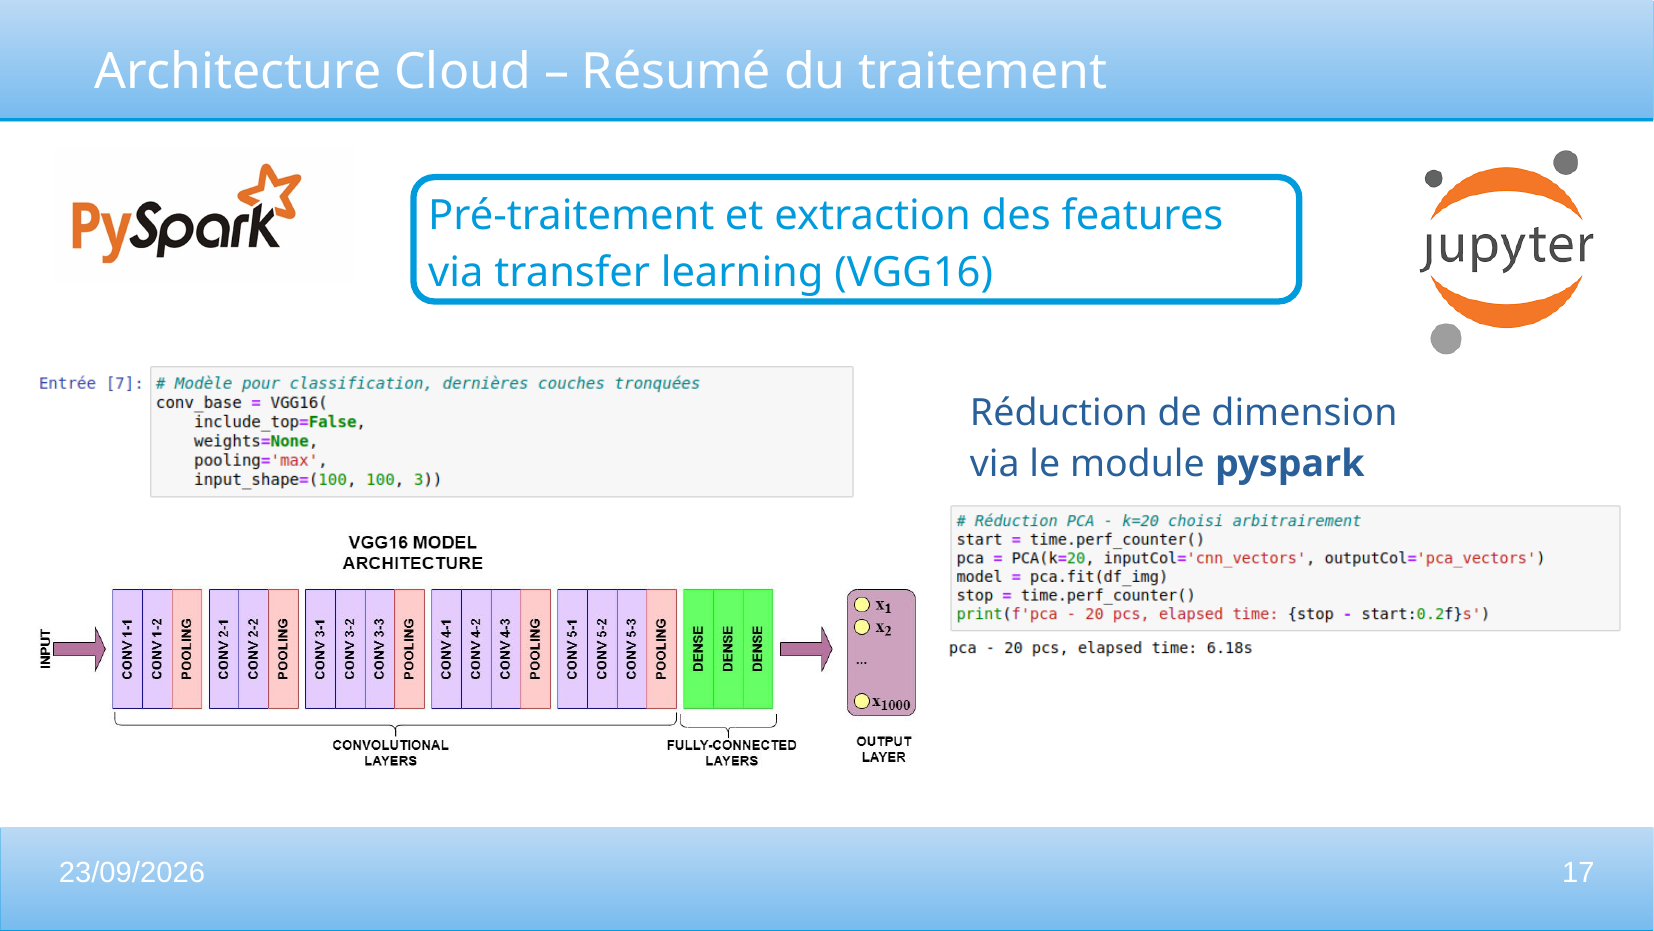

# Architecture Cloud – Résumé du traitement
Pré-traitement et extraction des features via transfer learning (VGG16)
Réduction de dimension via le module pyspark
17